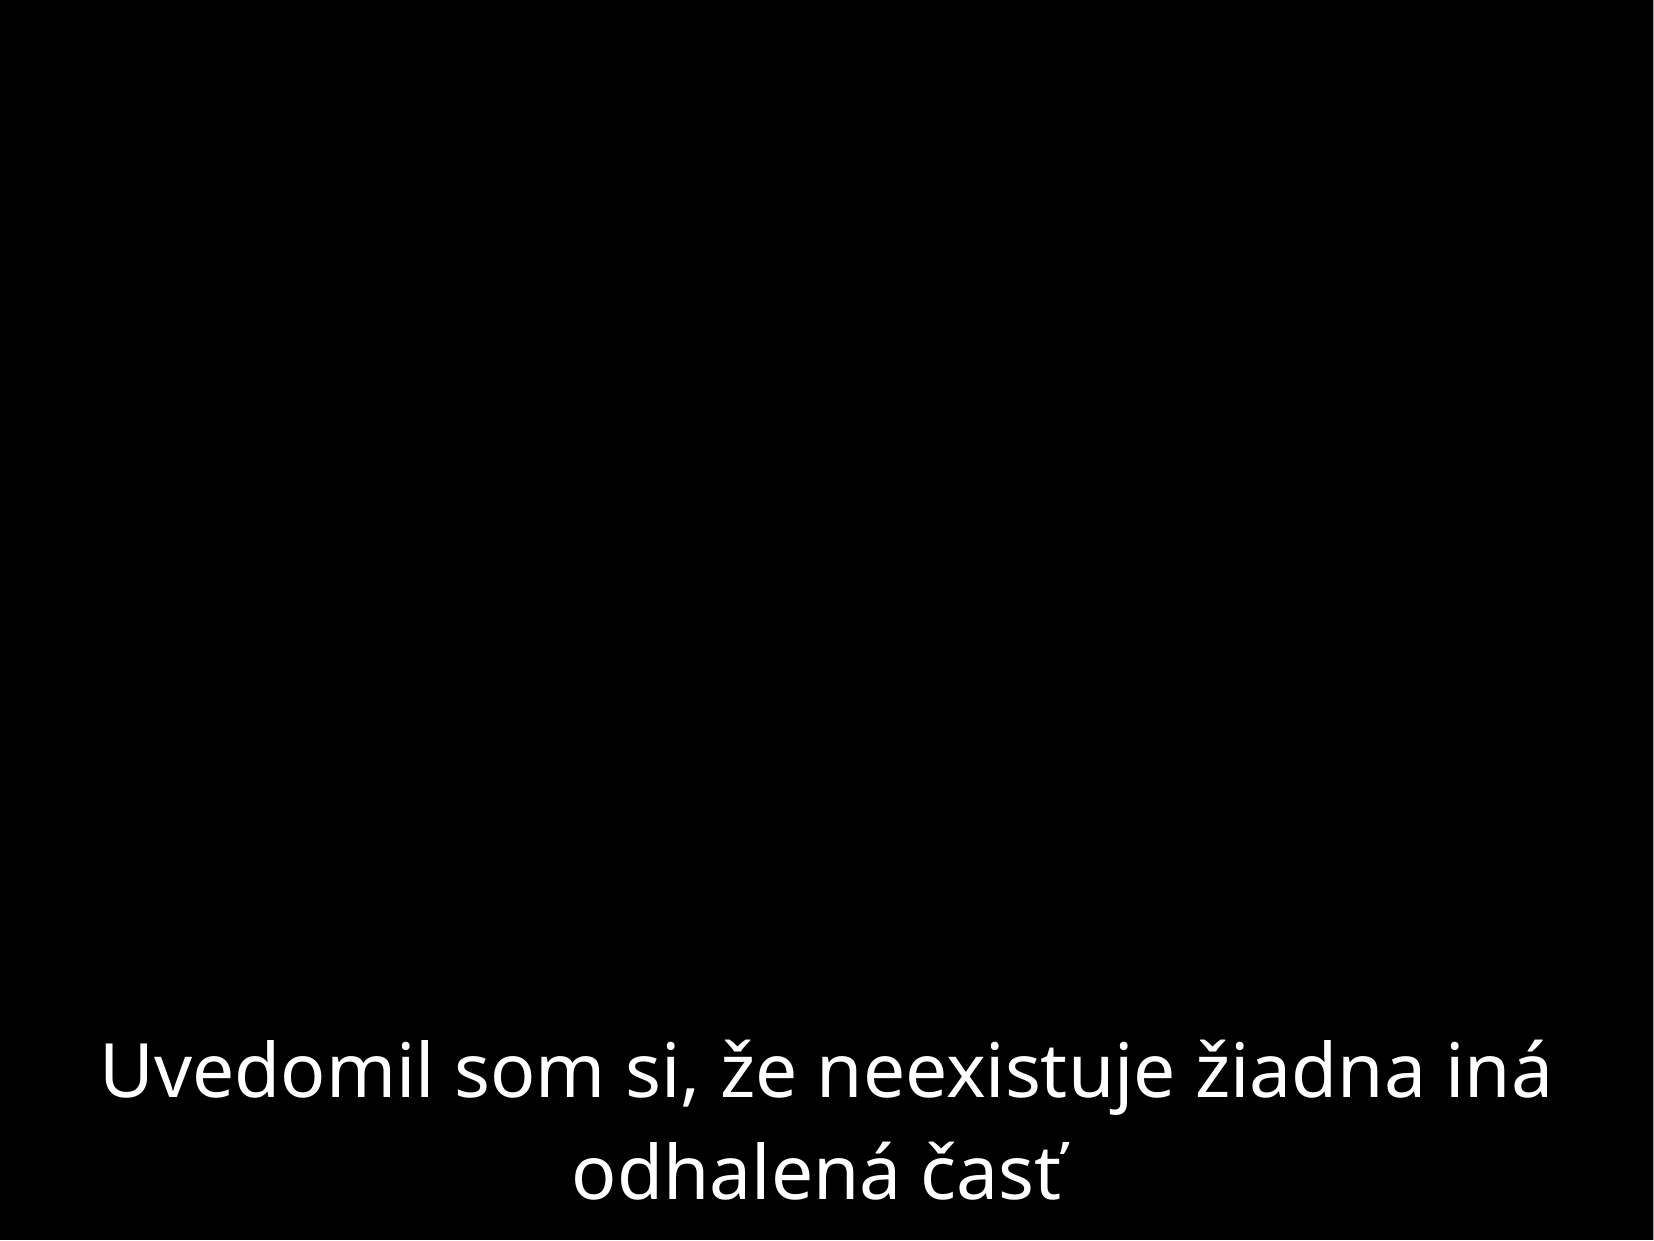

# Uvedomil som si, že neexistuje žiadna iná odhalená časť